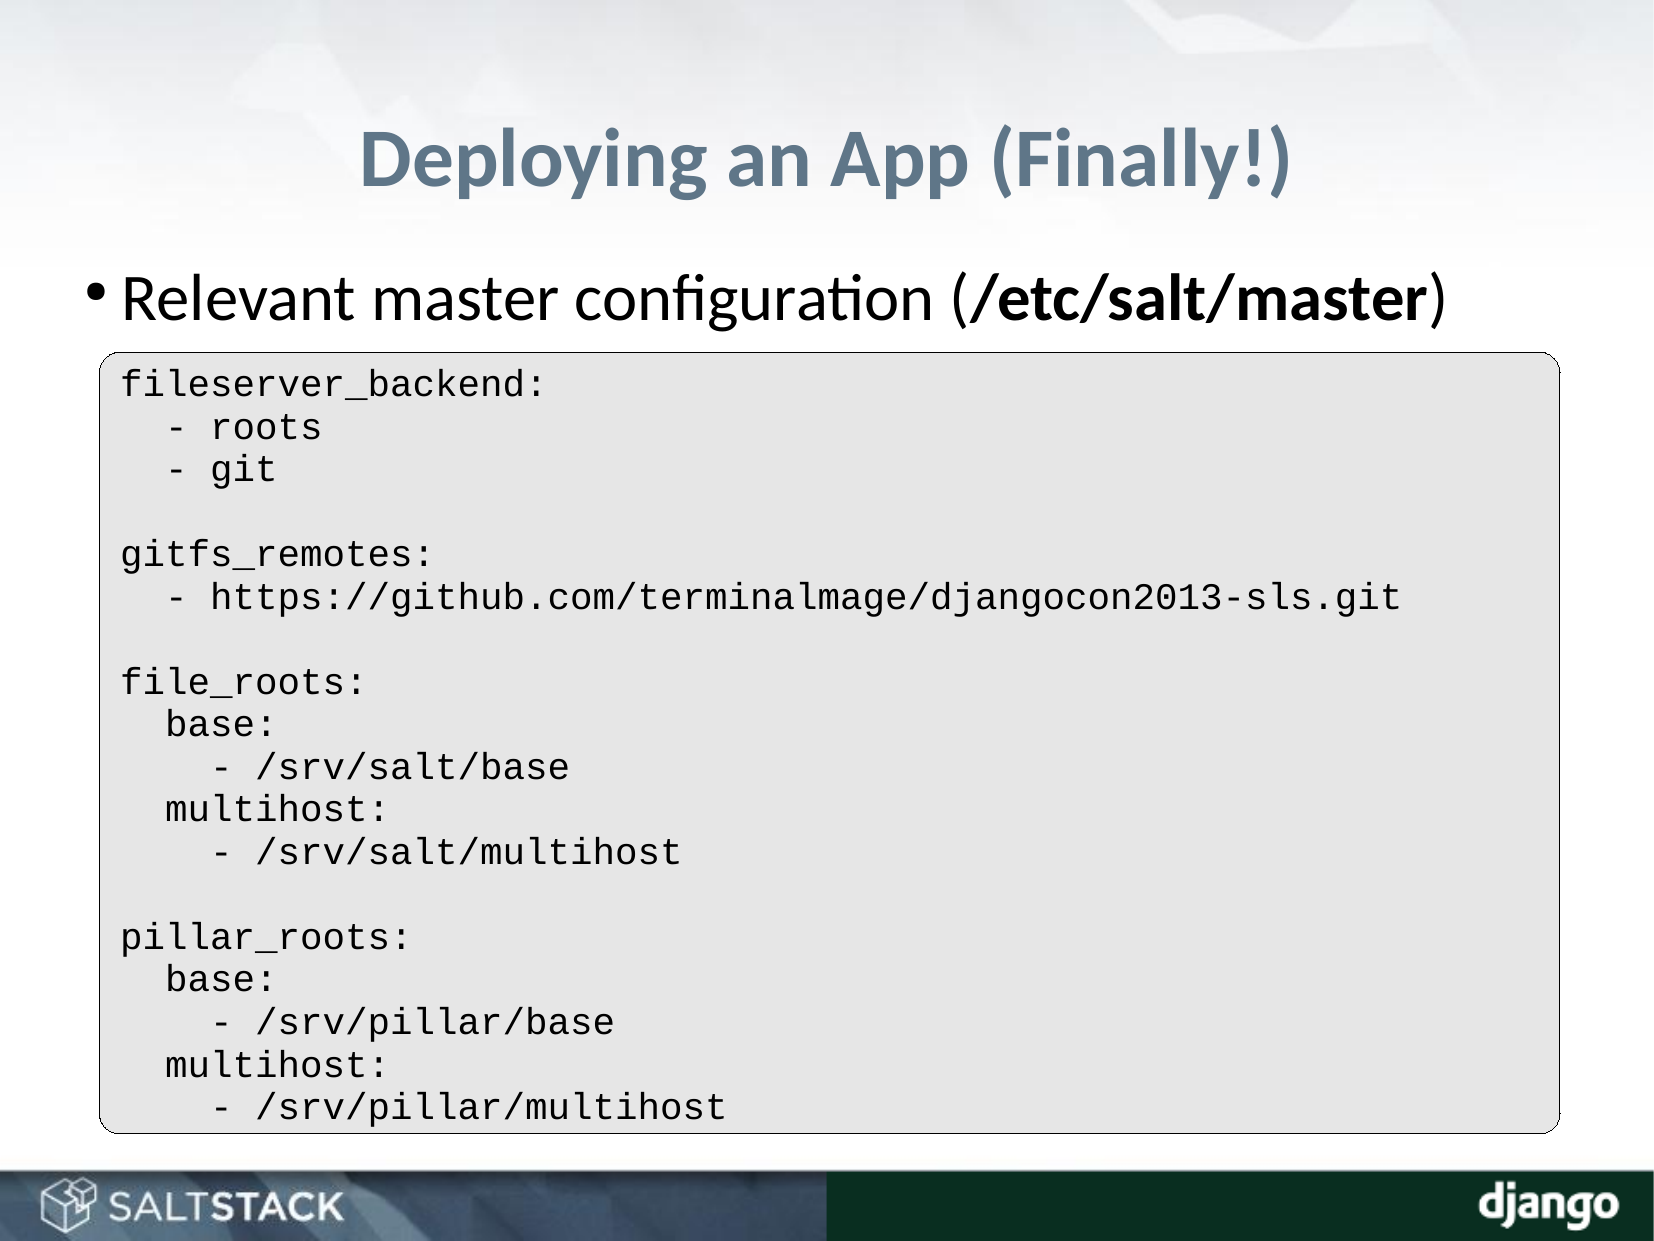

Deploying an App (Finally!)
Relevant master configuration (/etc/salt/master)
fileserver_backend:
 - roots
 - git
gitfs_remotes:
 - https://github.com/terminalmage/djangocon2013-sls.git
file_roots:
 base:
 - /srv/salt/base
 multihost:
 - /srv/salt/multihost
pillar_roots:
 base:
 - /srv/pillar/base
 multihost:
 - /srv/pillar/multihost